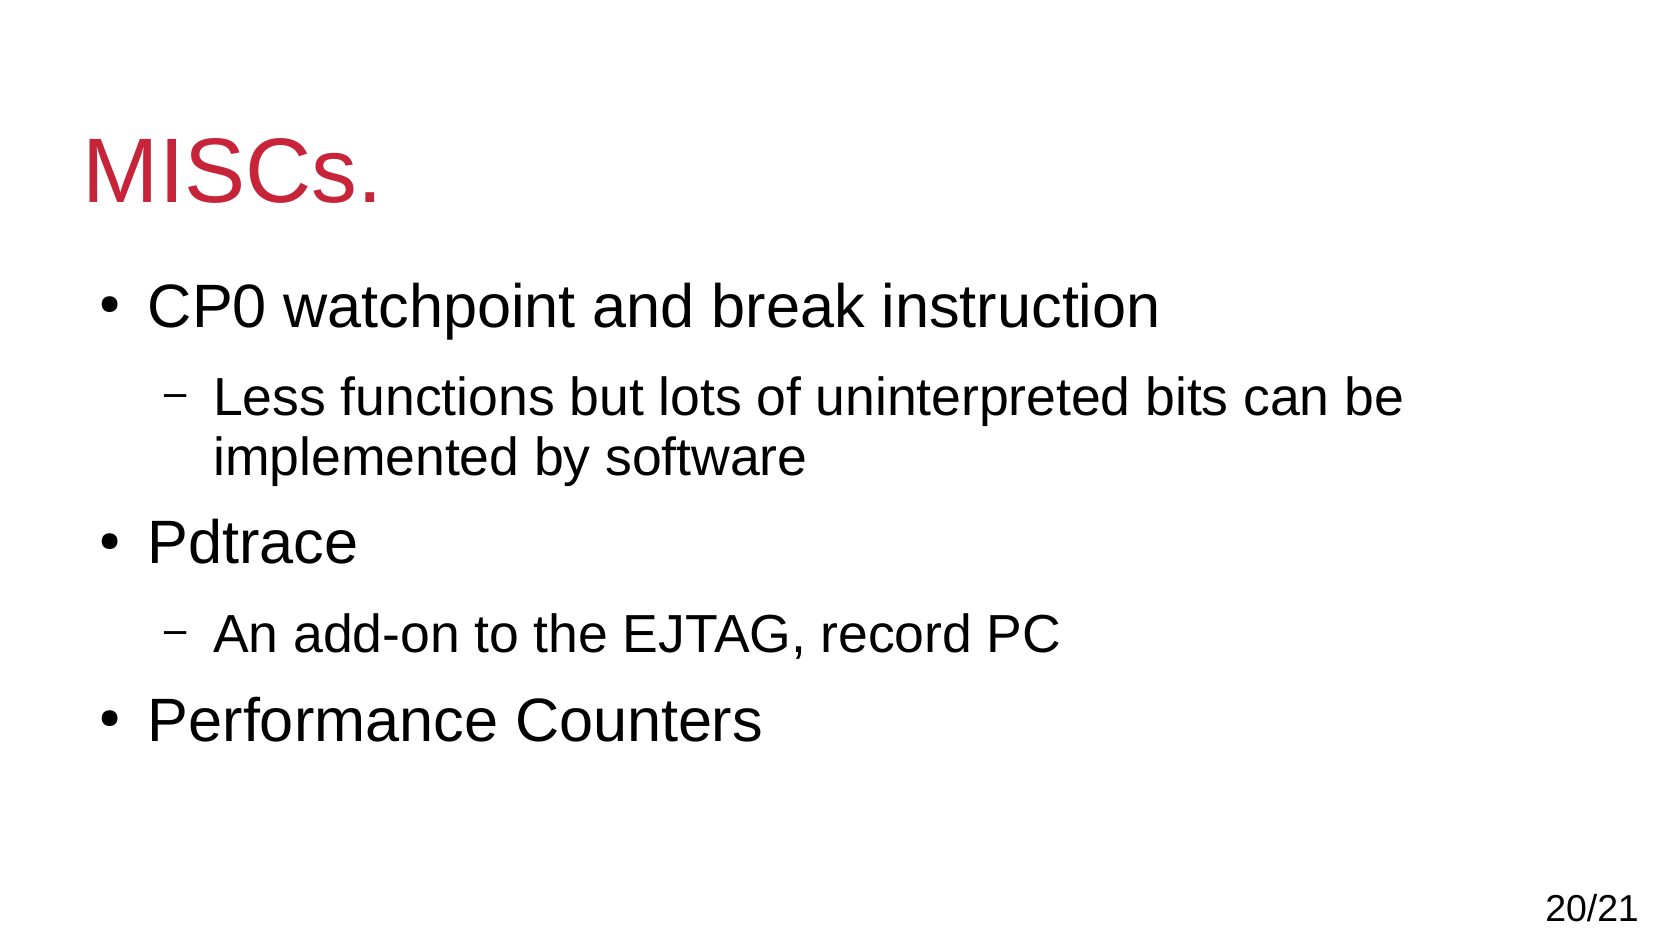

# MISCs.
CP0 watchpoint and break instruction
Less functions but lots of uninterpreted bits can be implemented by software
Pdtrace
An add-on to the EJTAG, record PC
Performance Counters